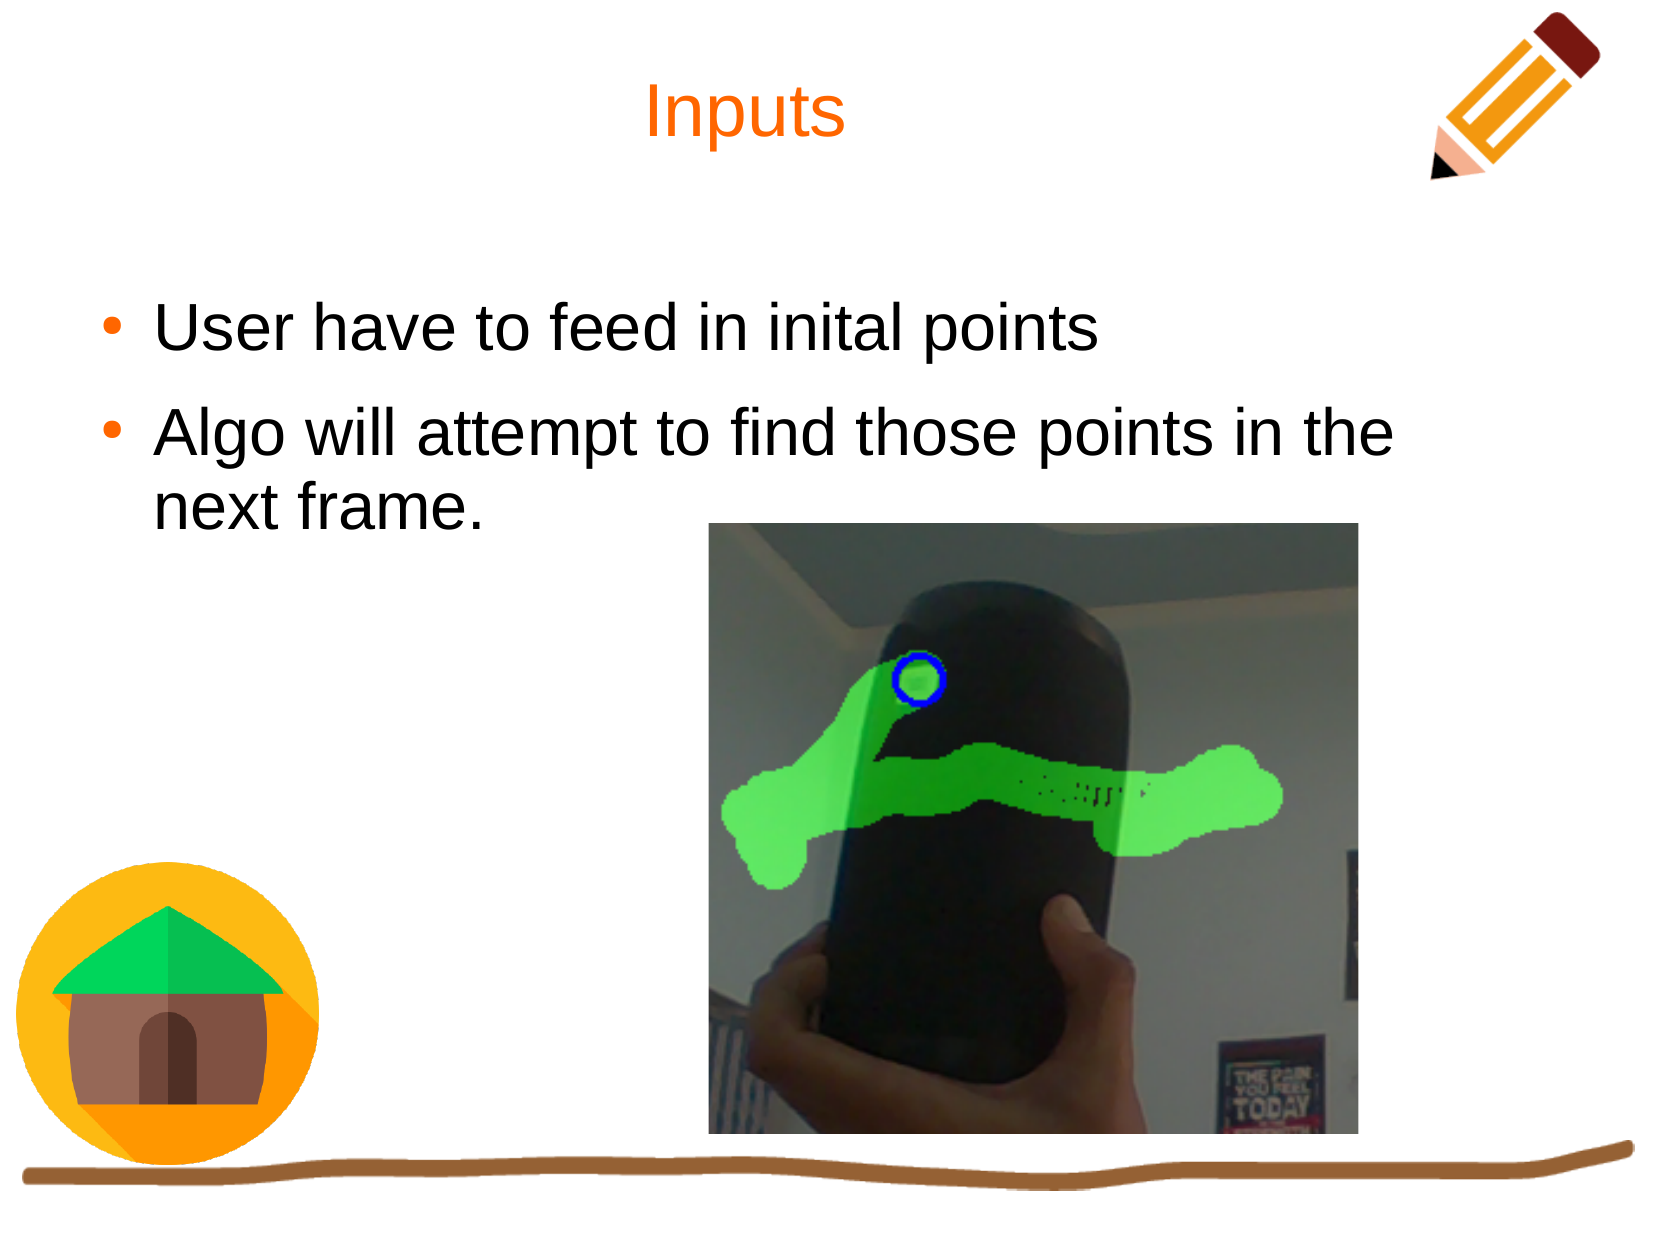

# Inputs
User have to feed in inital points
Algo will attempt to find those points in the next frame.